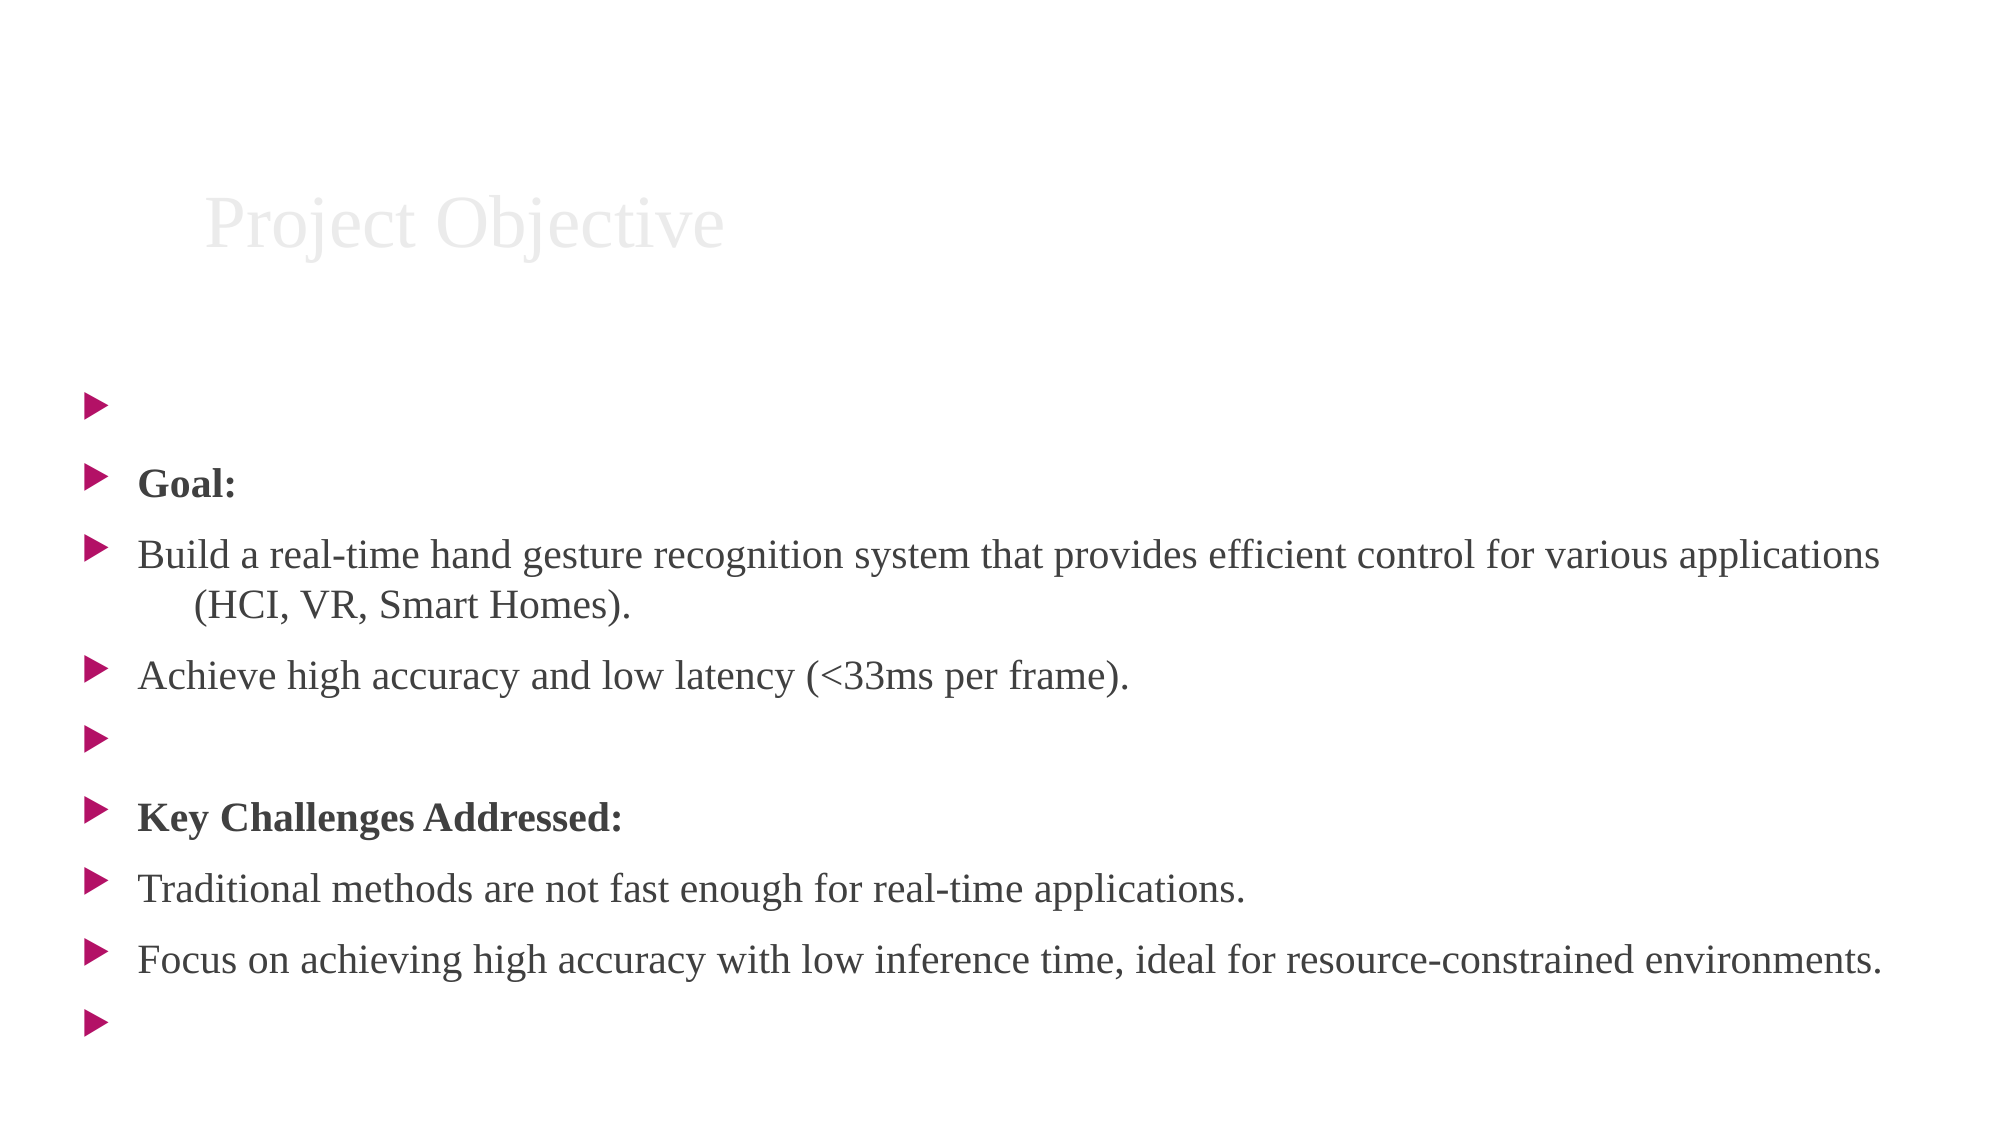

# Project Objective
Goal:
Build a real-time hand gesture recognition system that provides efficient control for various applications (HCI, VR, Smart Homes).
Achieve high accuracy and low latency (<33ms per frame).
Key Challenges Addressed:
Traditional methods are not fast enough for real-time applications.
Focus on achieving high accuracy with low inference time, ideal for resource-constrained environments.